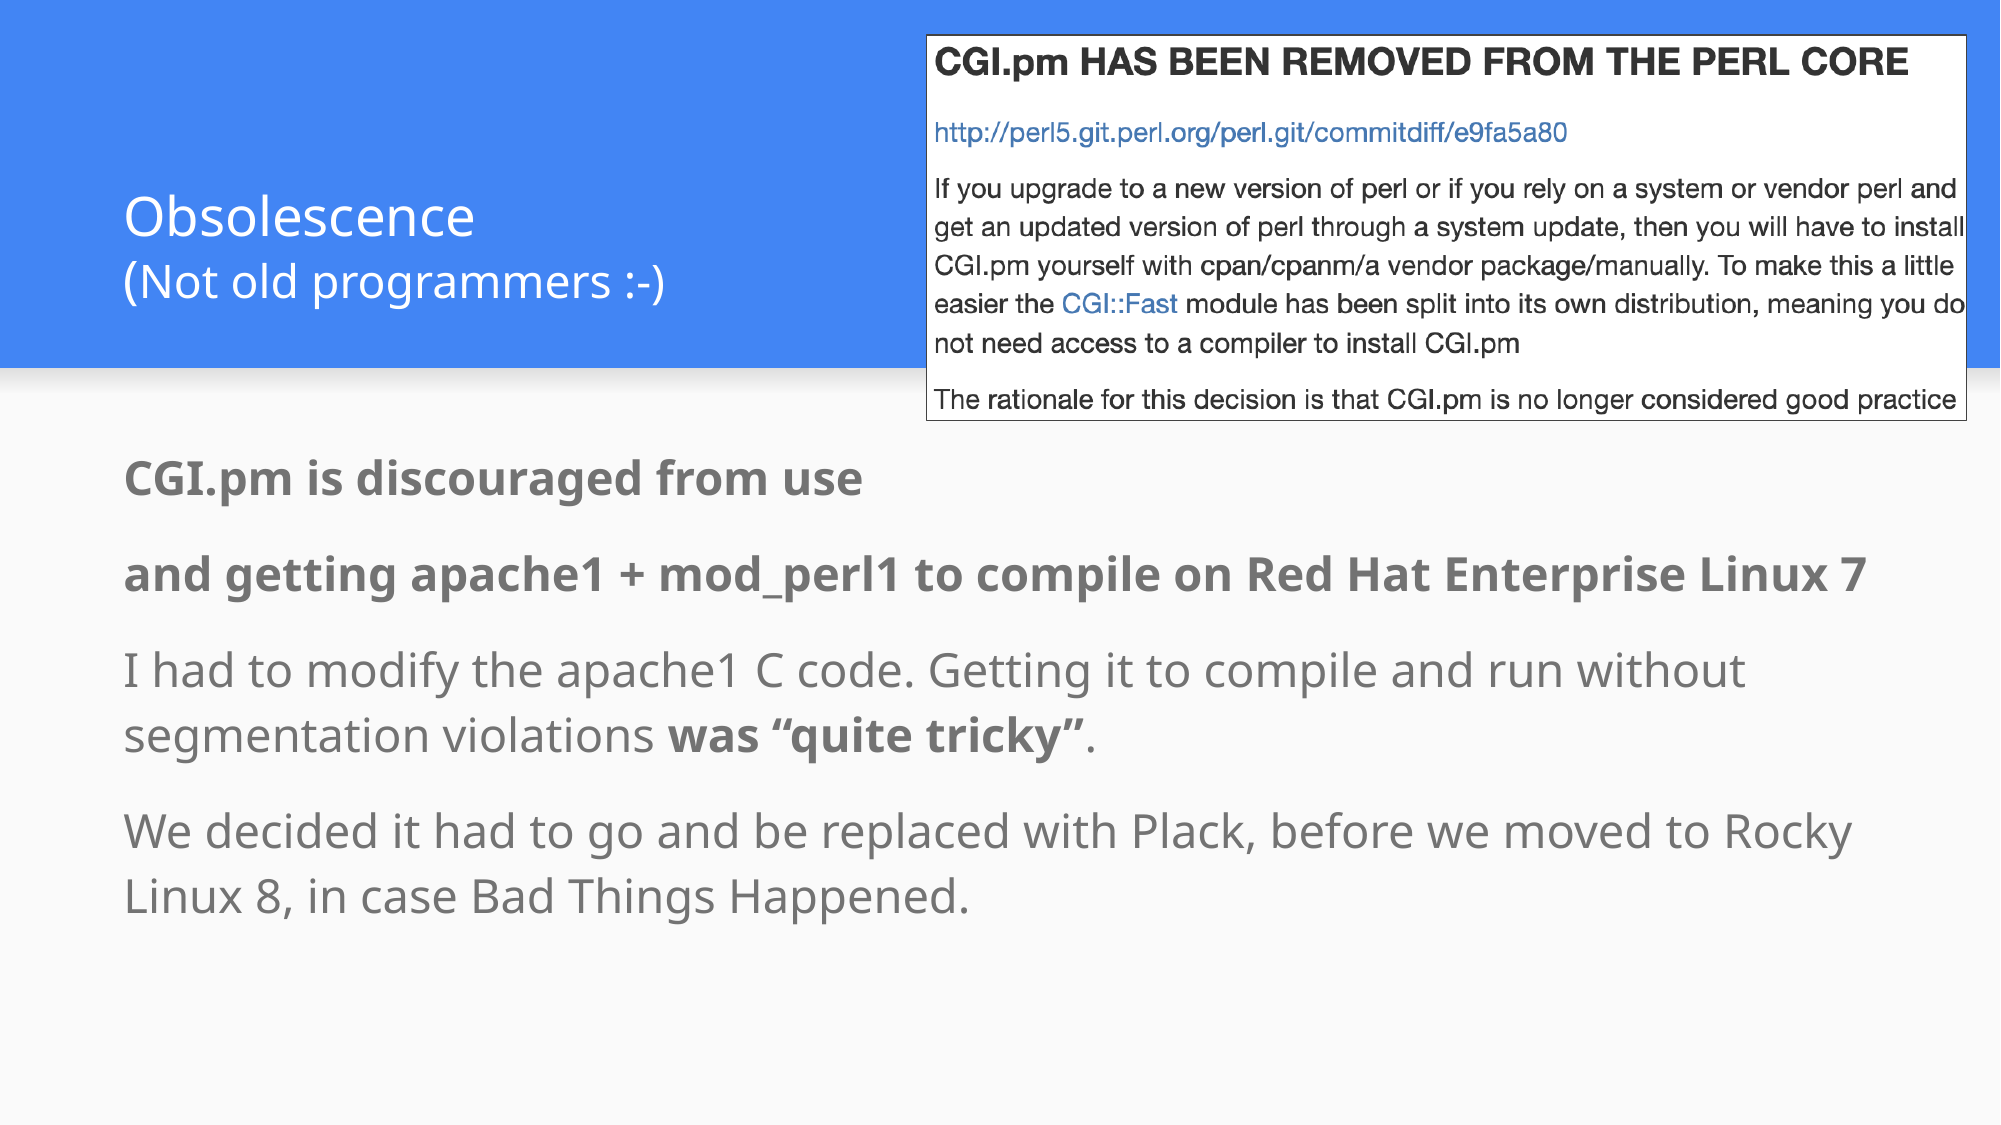

# Obsolescence (Not old programmers :-)
CGI.pm is discouraged from use
and getting apache1 + mod_perl1 to compile on Red Hat Enterprise Linux 7
I had to modify the apache1 C code. Getting it to compile and run without segmentation violations was “quite tricky”.
We decided it had to go and be replaced with Plack, before we moved to Rocky Linux 8, in case Bad Things Happened.